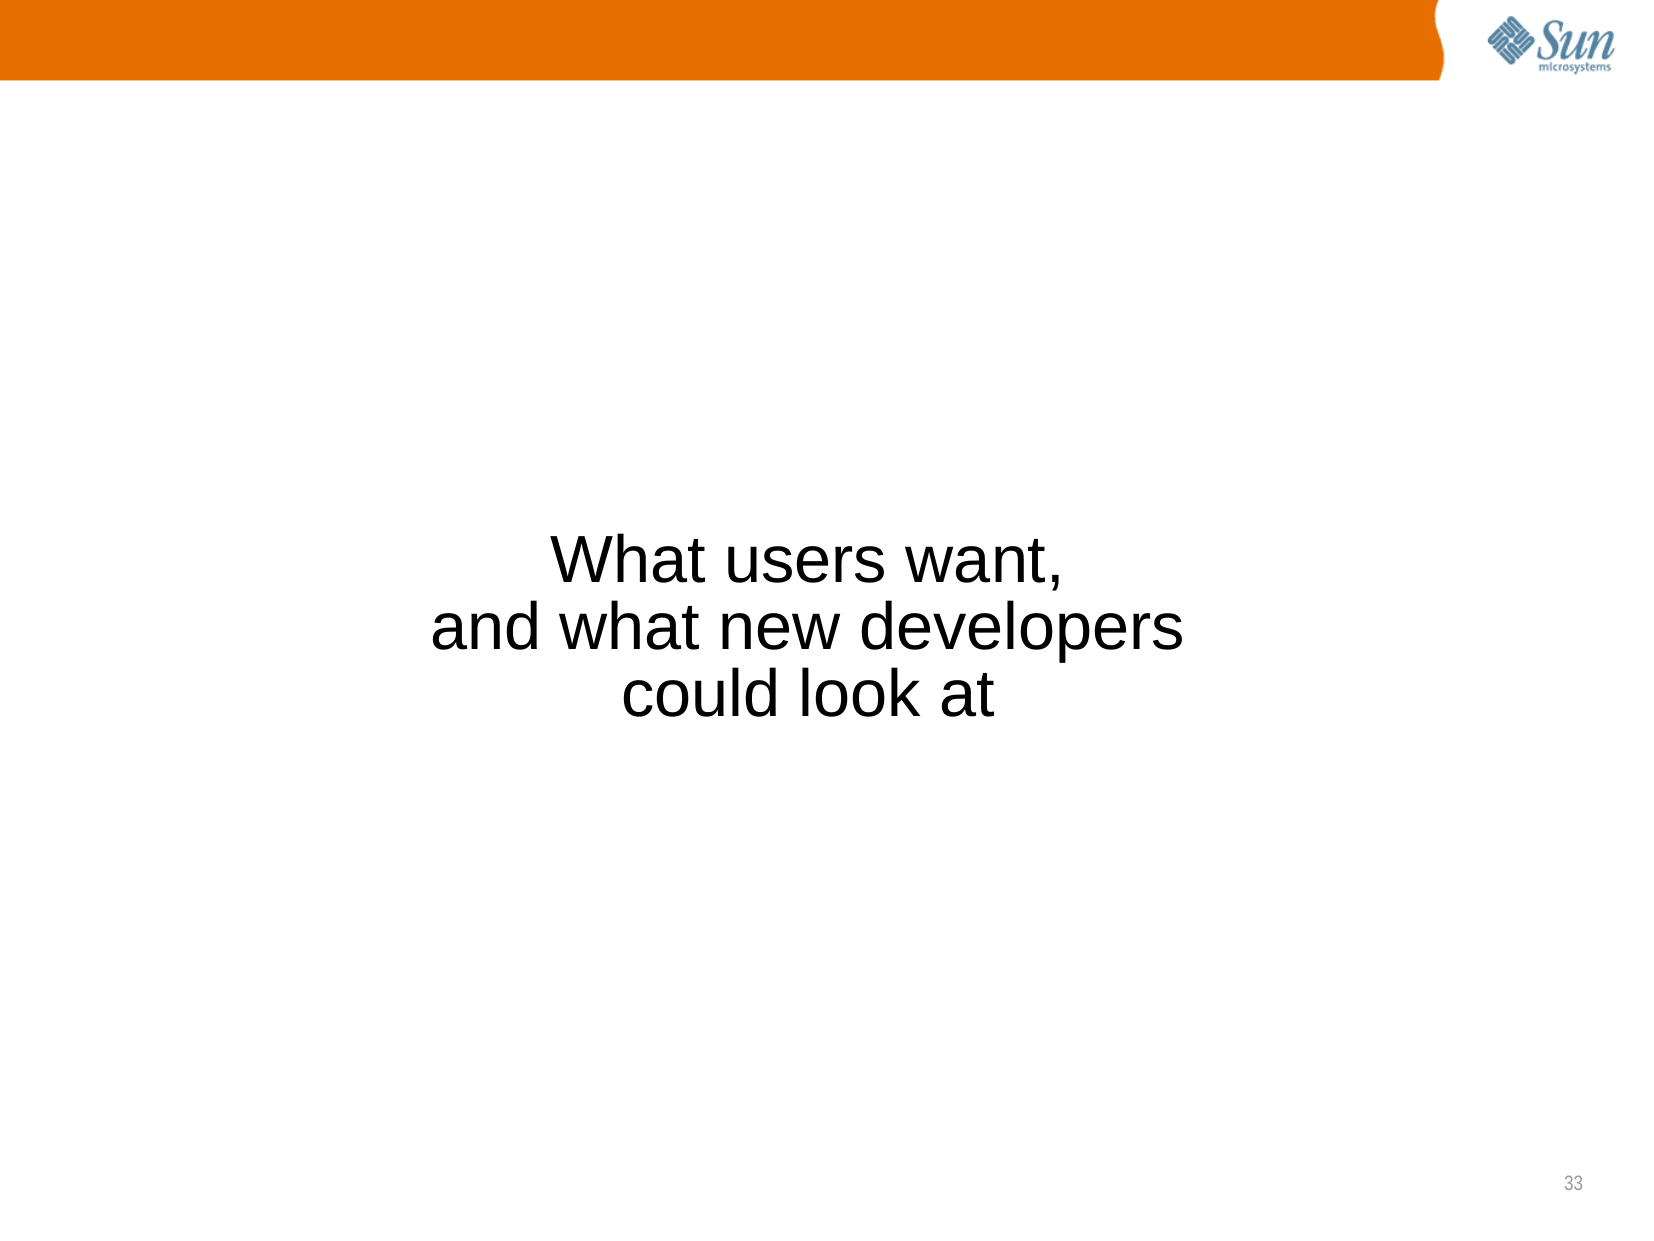

# What users want, and what new developers
could look at